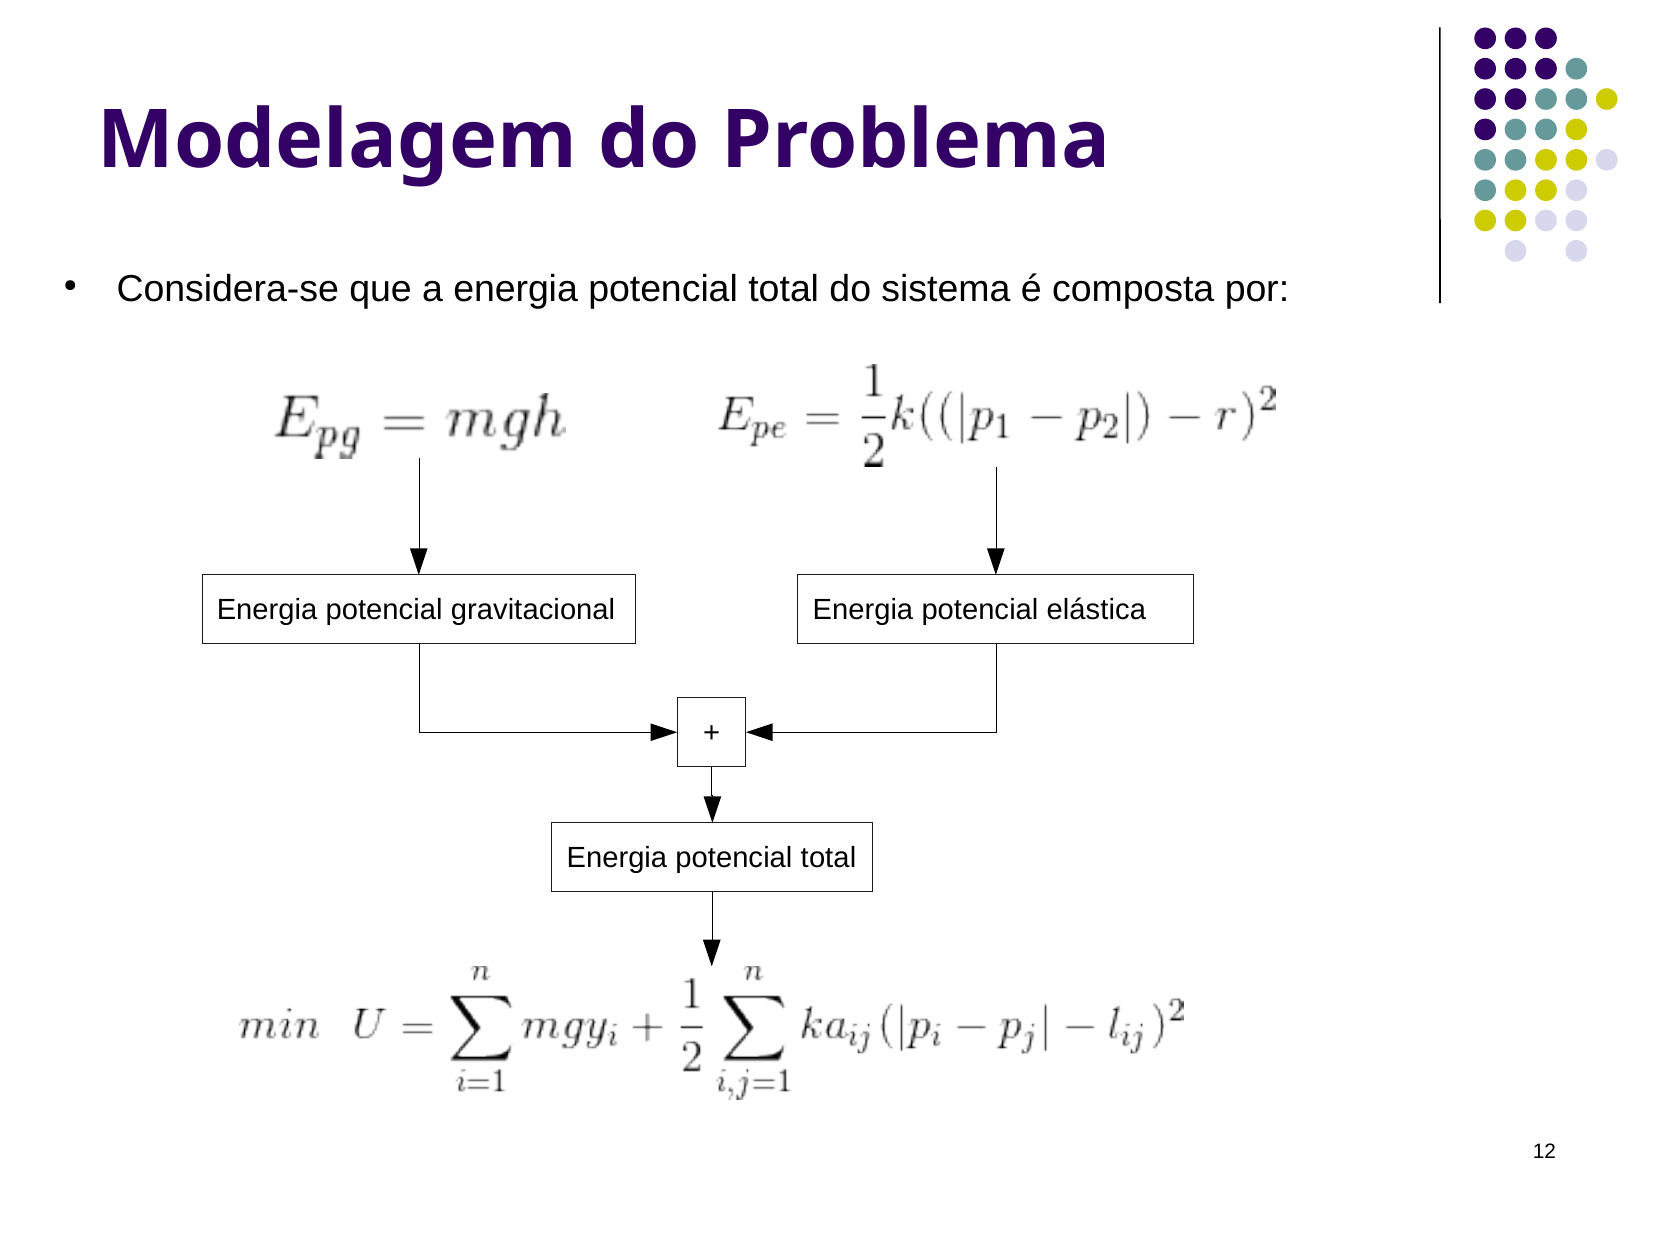

# Modelagem do Problema
Considera-se que a energia potencial total do sistema é composta por:
Energia potencial gravitacional
Energia potencial elástica
+
Energia potencial total